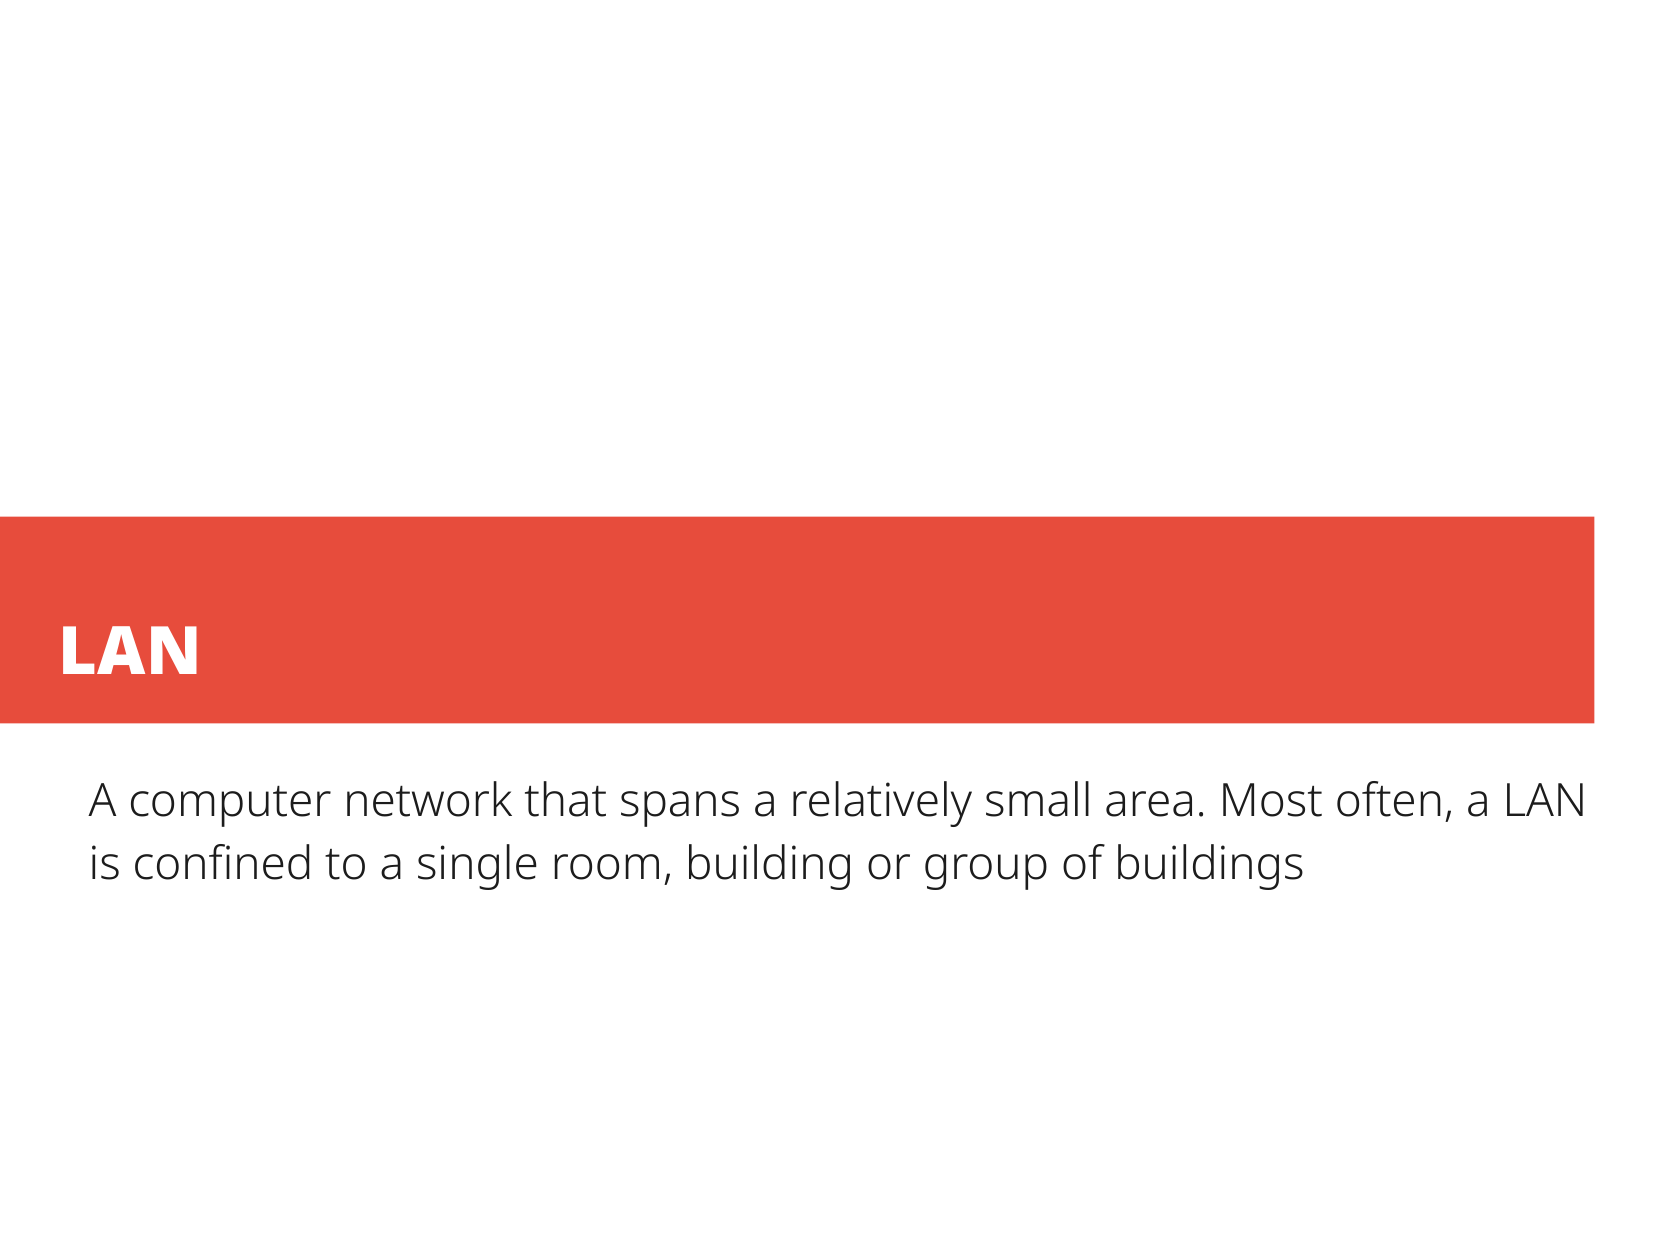

# LAN
A computer network that spans a relatively small area. Most often, a LAN is confined to a single room, building or group of buildings